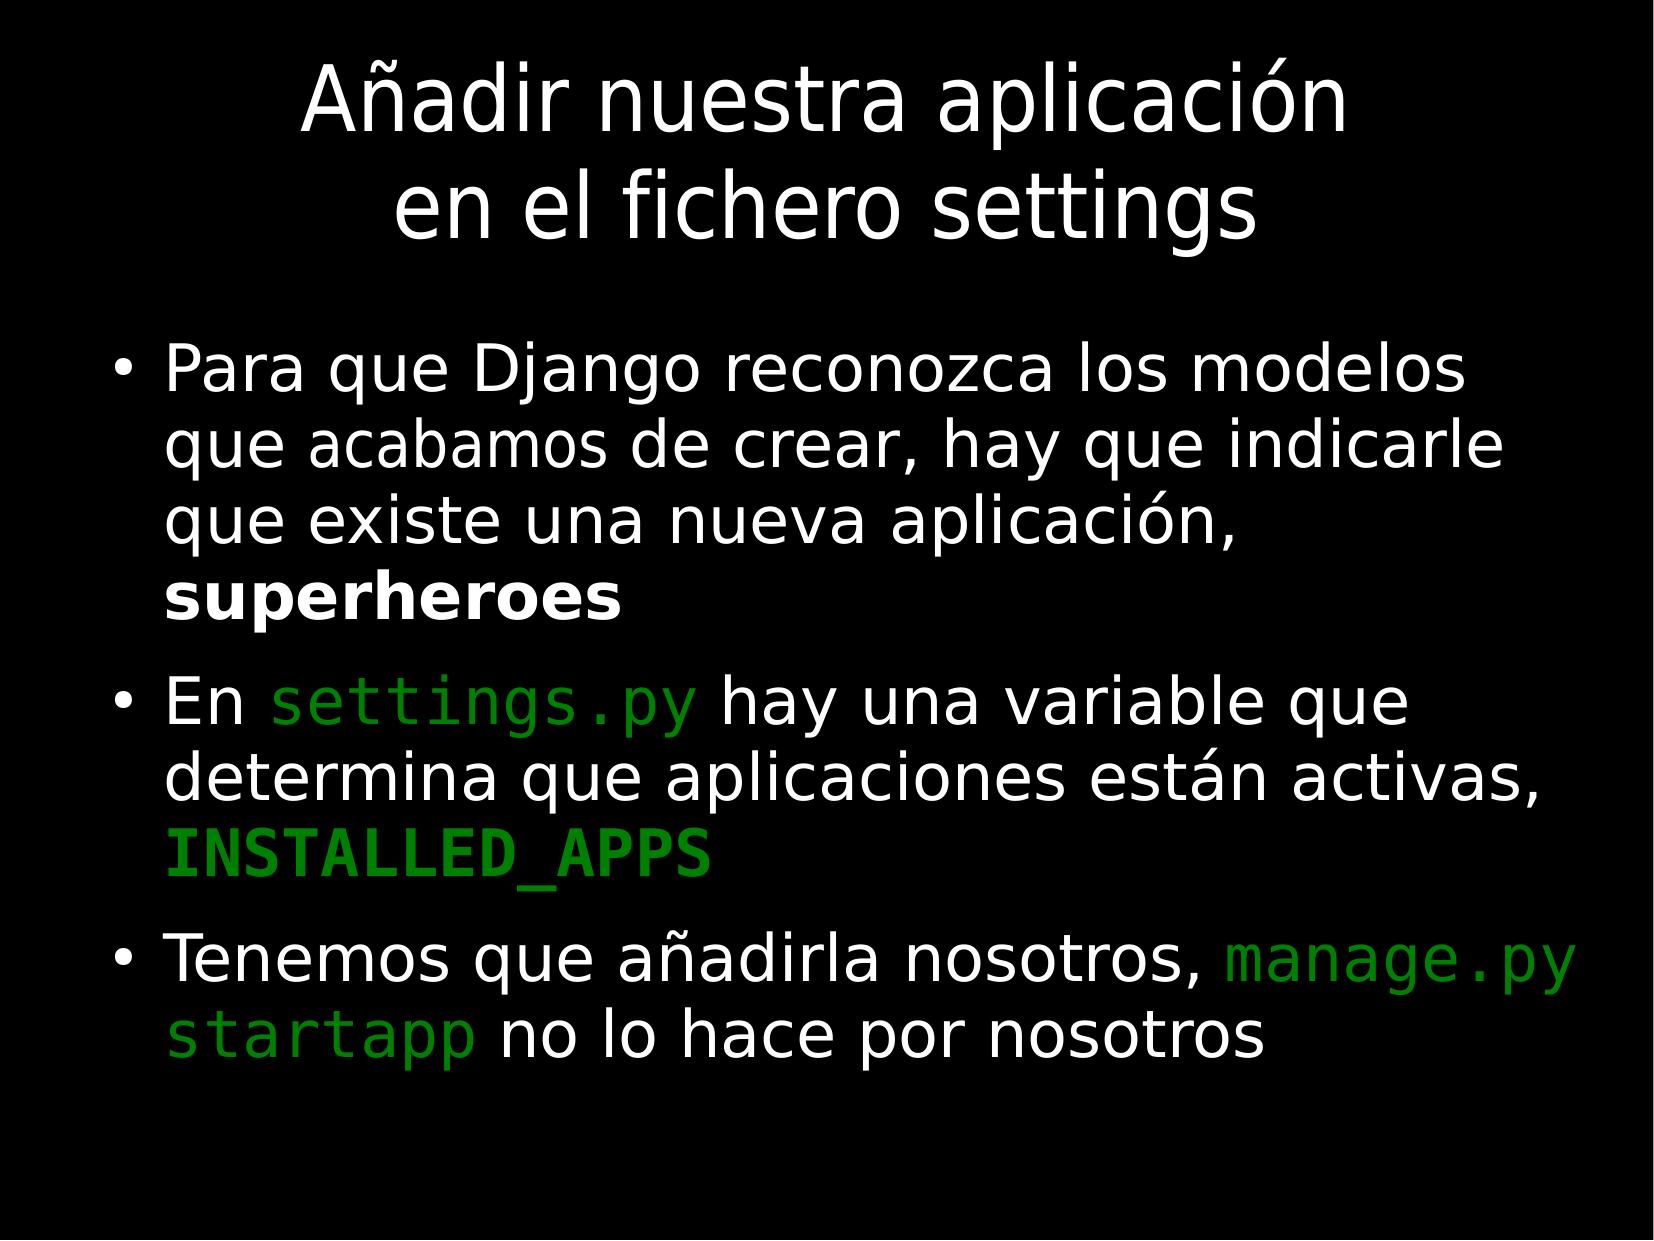

# Añadir nuestra aplicación en el fichero settings
Para que Django reconozca los modelos que acabamos de crear, hay que indicarle que existe una nueva aplicación, superheroes
En settings.py hay una variable que determina que aplicaciones están activas, INSTALLED_APPS
Tenemos que añadirla nosotros, manage.py startapp no lo hace por nosotros